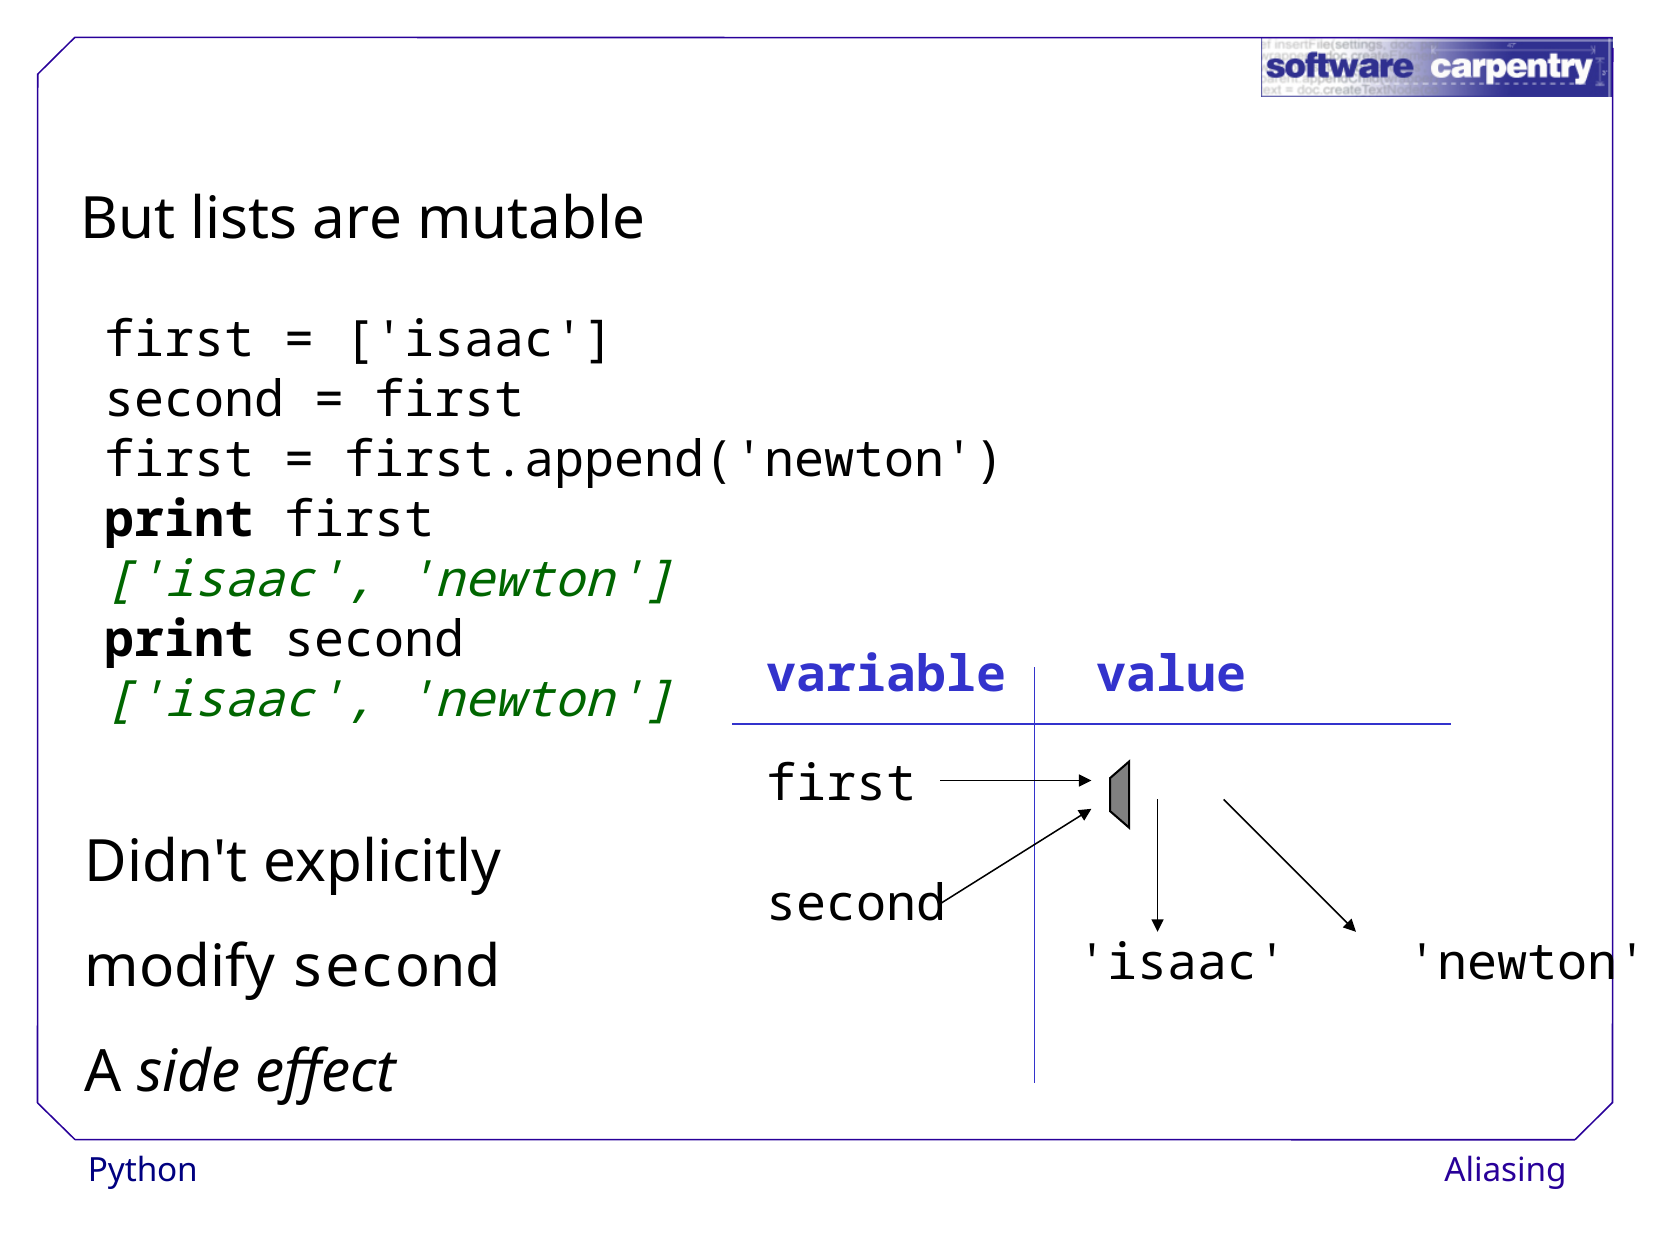

But lists are mutable
first = ['isaac']
second = first
first = first.append('newton')
print first
['isaac', 'newton']
print second
['isaac', 'newton']
variable
value
first
second
| | |
| --- | --- |
Didn't explicitly
modify second
A side effect
'isaac' 'newton'